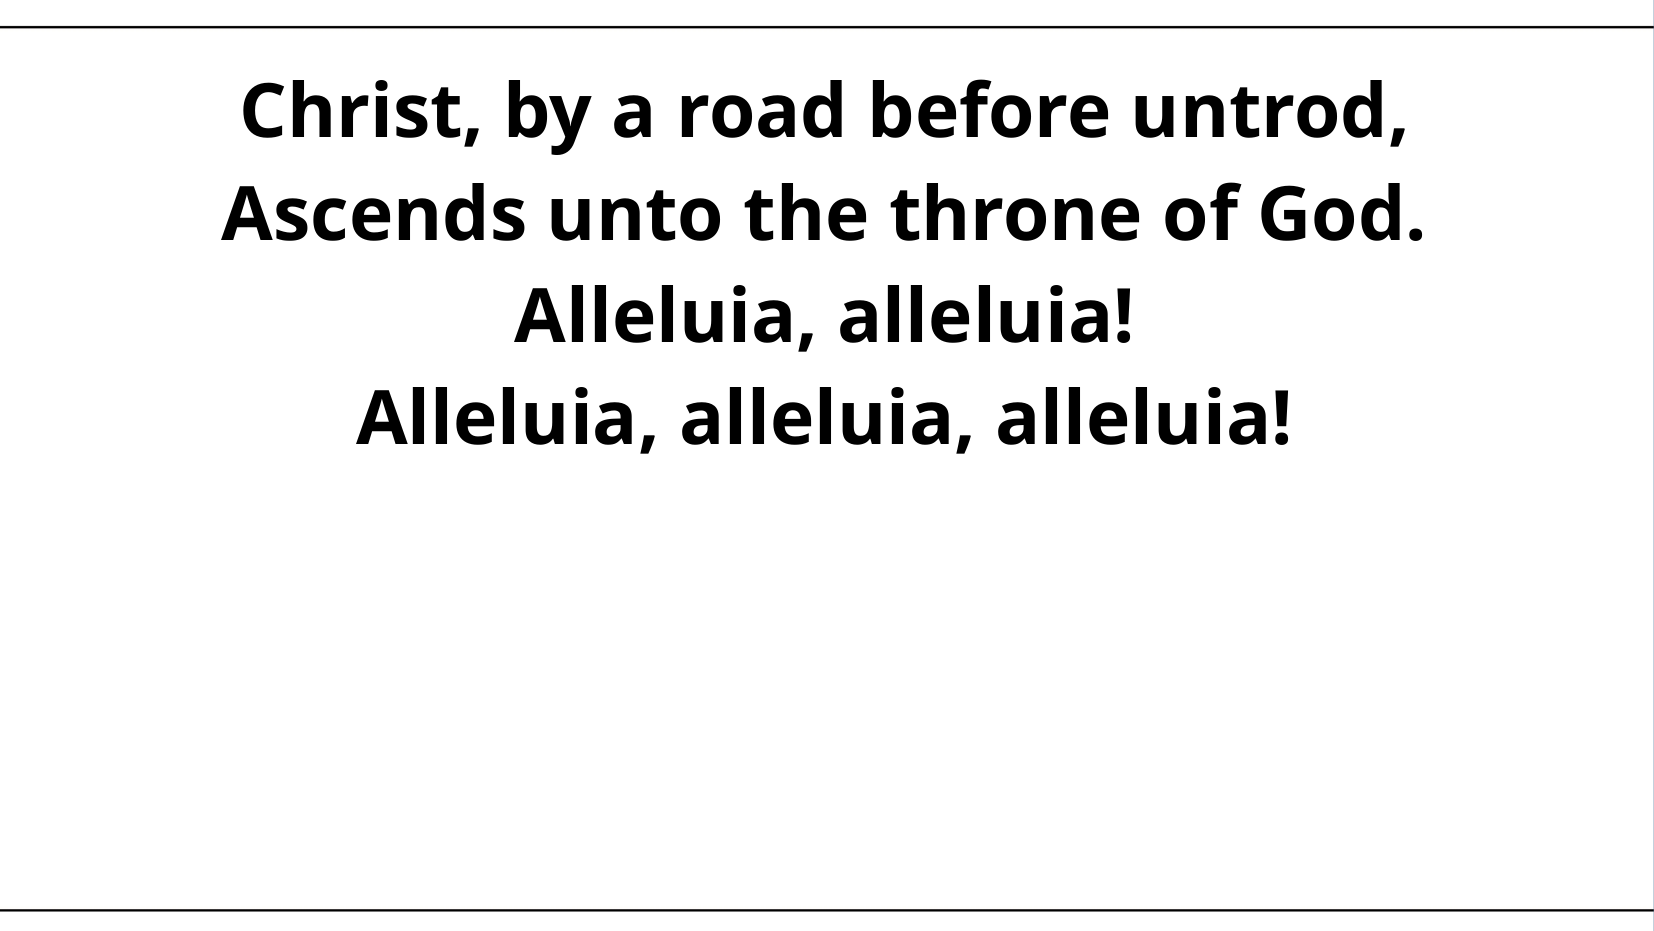

Christ, by a road before untrod,
Ascends unto the throne of God.
Alleluia, alleluia!
Alleluia, alleluia, alleluia!